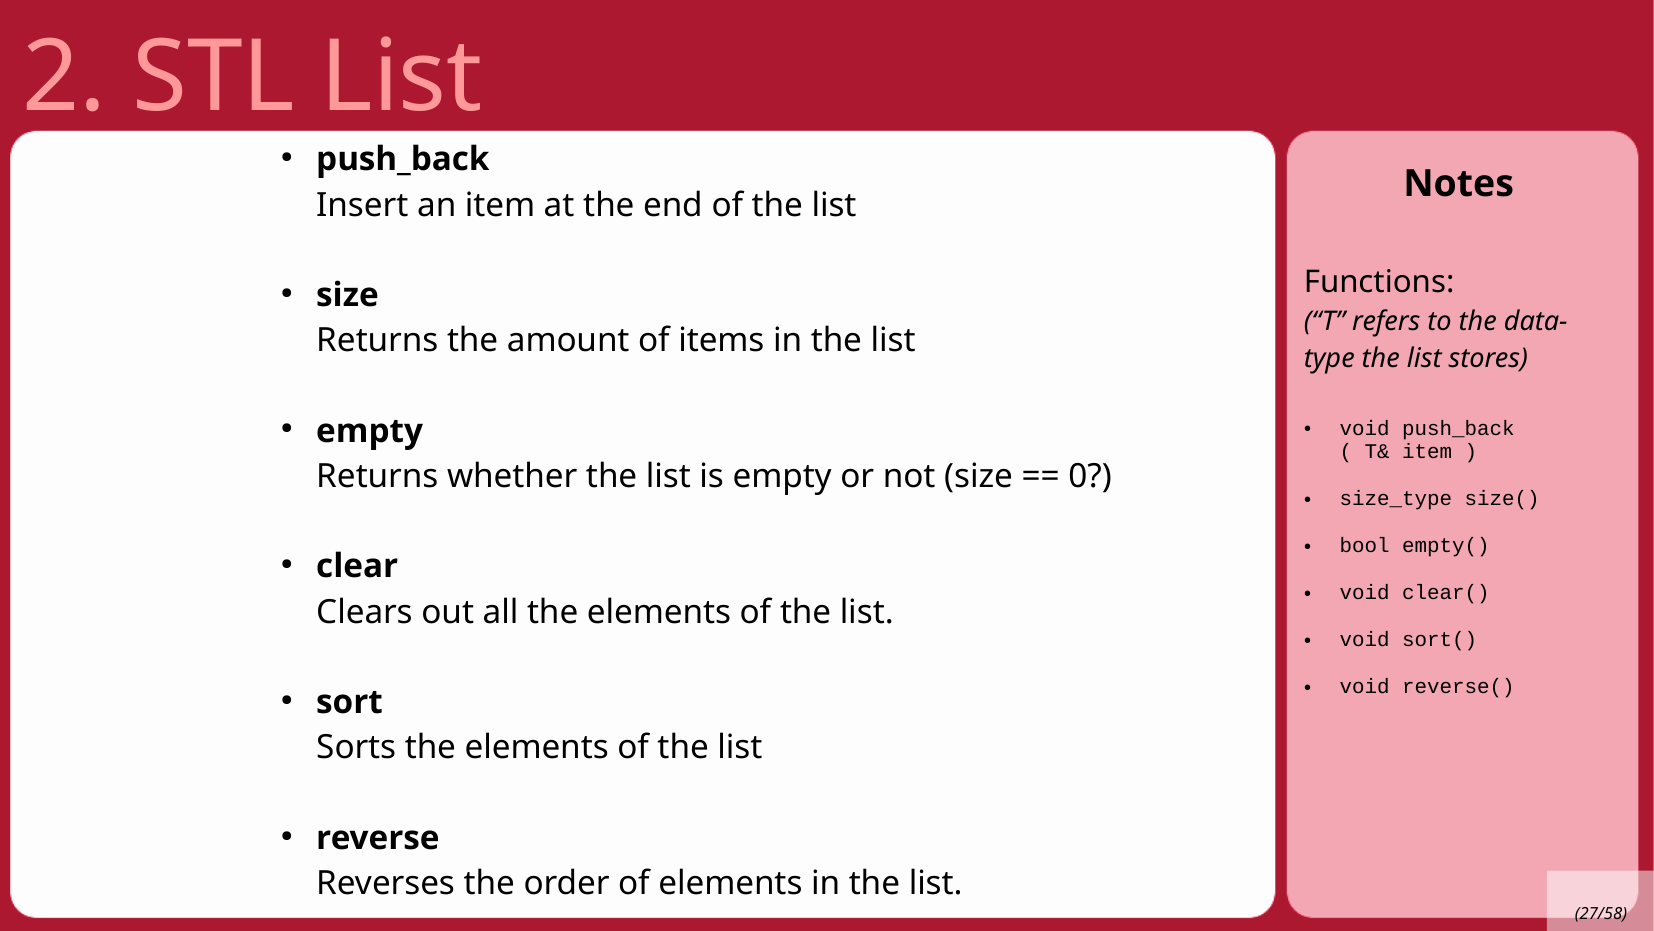

# 2. STL List
push_back
Insert an item at the end of the list
size
Returns the amount of items in the list
empty
Returns whether the list is empty or not (size == 0?)
clear
Clears out all the elements of the list.
sort
Sorts the elements of the list
reverse
Reverses the order of elements in the list.
Notes
Functions:
(“T” refers to the data-type the list stores)
void push_back
( T& item )
size_type size()
bool empty()
void clear()
void sort()
void reverse()